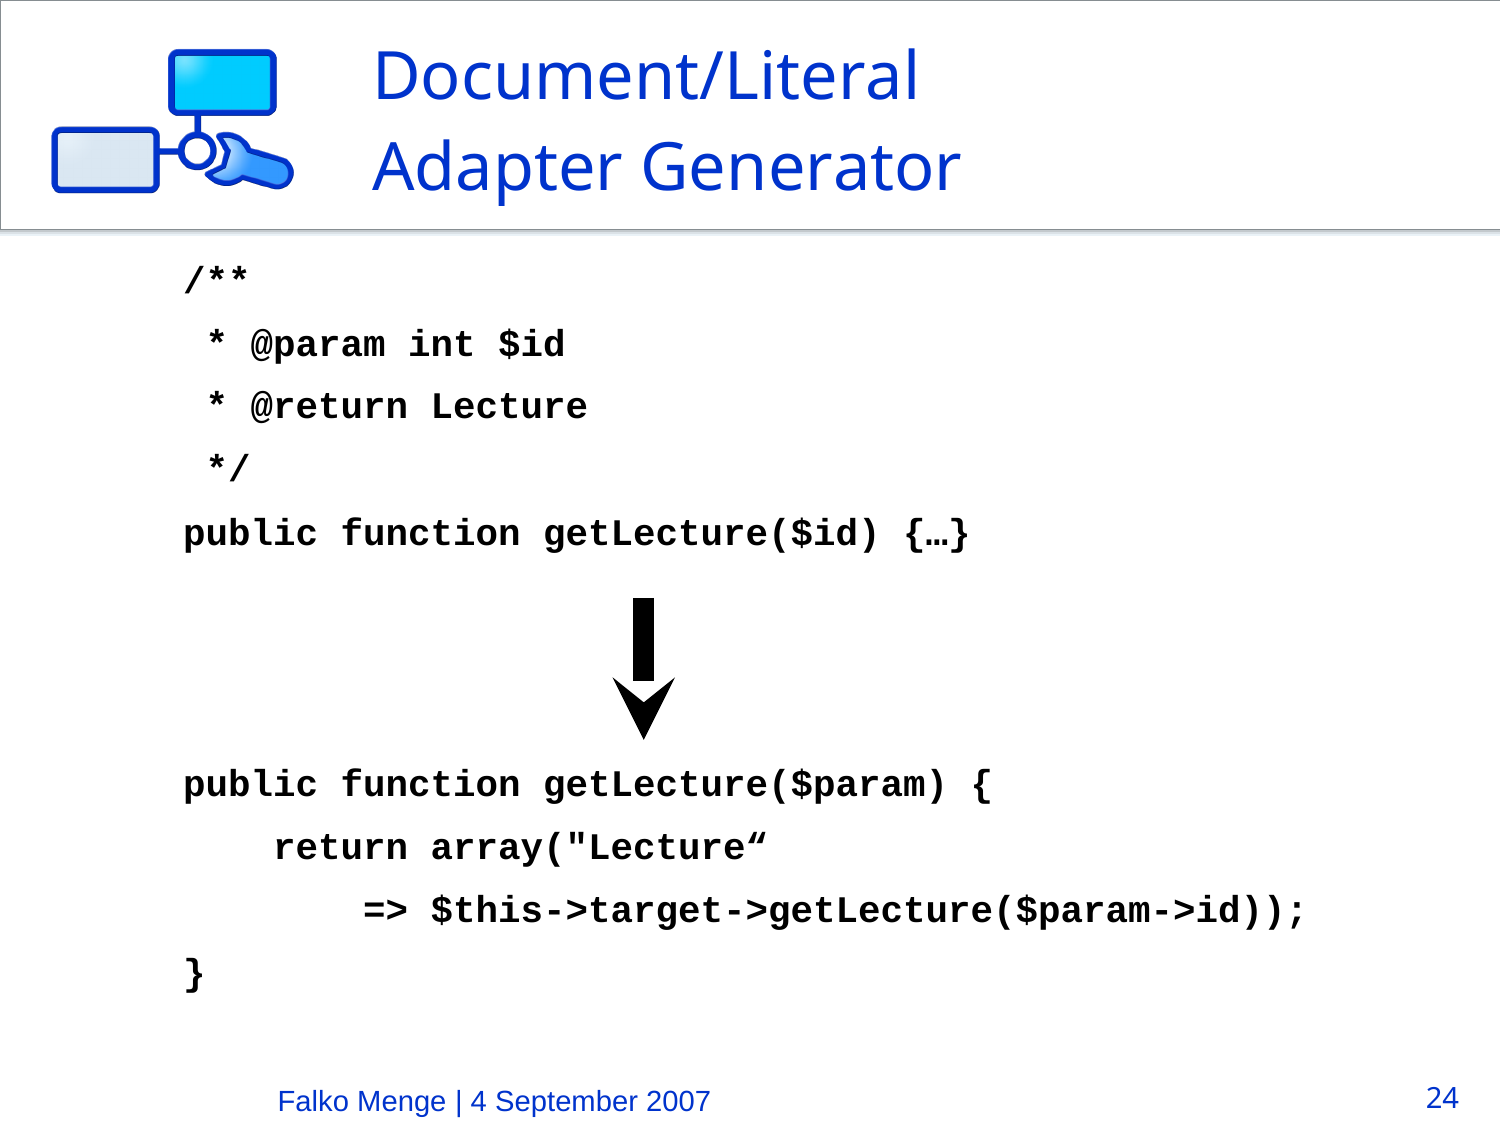

# Document/Literal Adapter Generator
/**
 * @param int $id
 * @return Lecture
 */
public function getLecture($id) {…}
public function getLecture($param) {
 return array("Lecture“
 => $this->target->getLecture($param->id));
}
Falko Menge
24